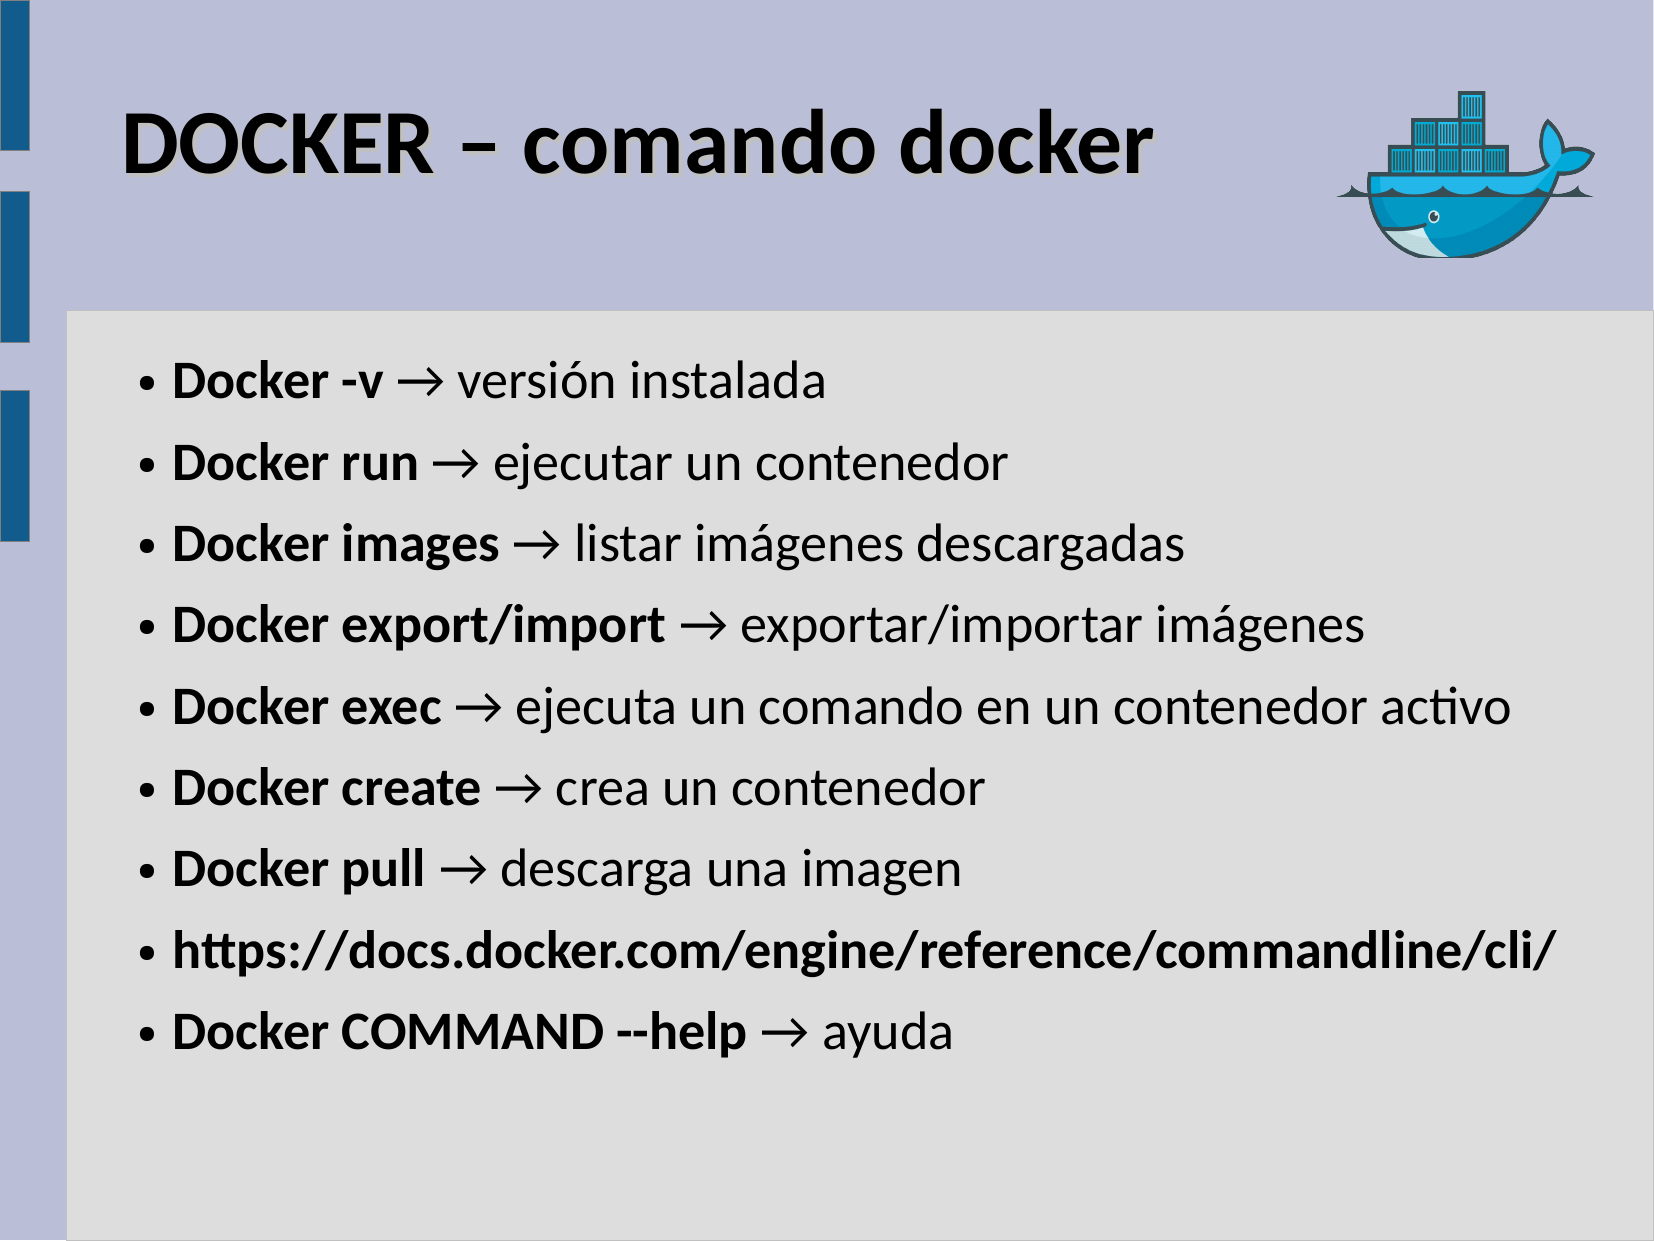

DOCKER – comando docker
Docker -v → versión instalada
Docker run → ejecutar un contenedor
Docker images → listar imágenes descargadas
Docker export/import → exportar/importar imágenes
Docker exec → ejecuta un comando en un contenedor activo
Docker create → crea un contenedor
Docker pull → descarga una imagen
https://docs.docker.com/engine/reference/commandline/cli/
Docker COMMAND --help → ayuda